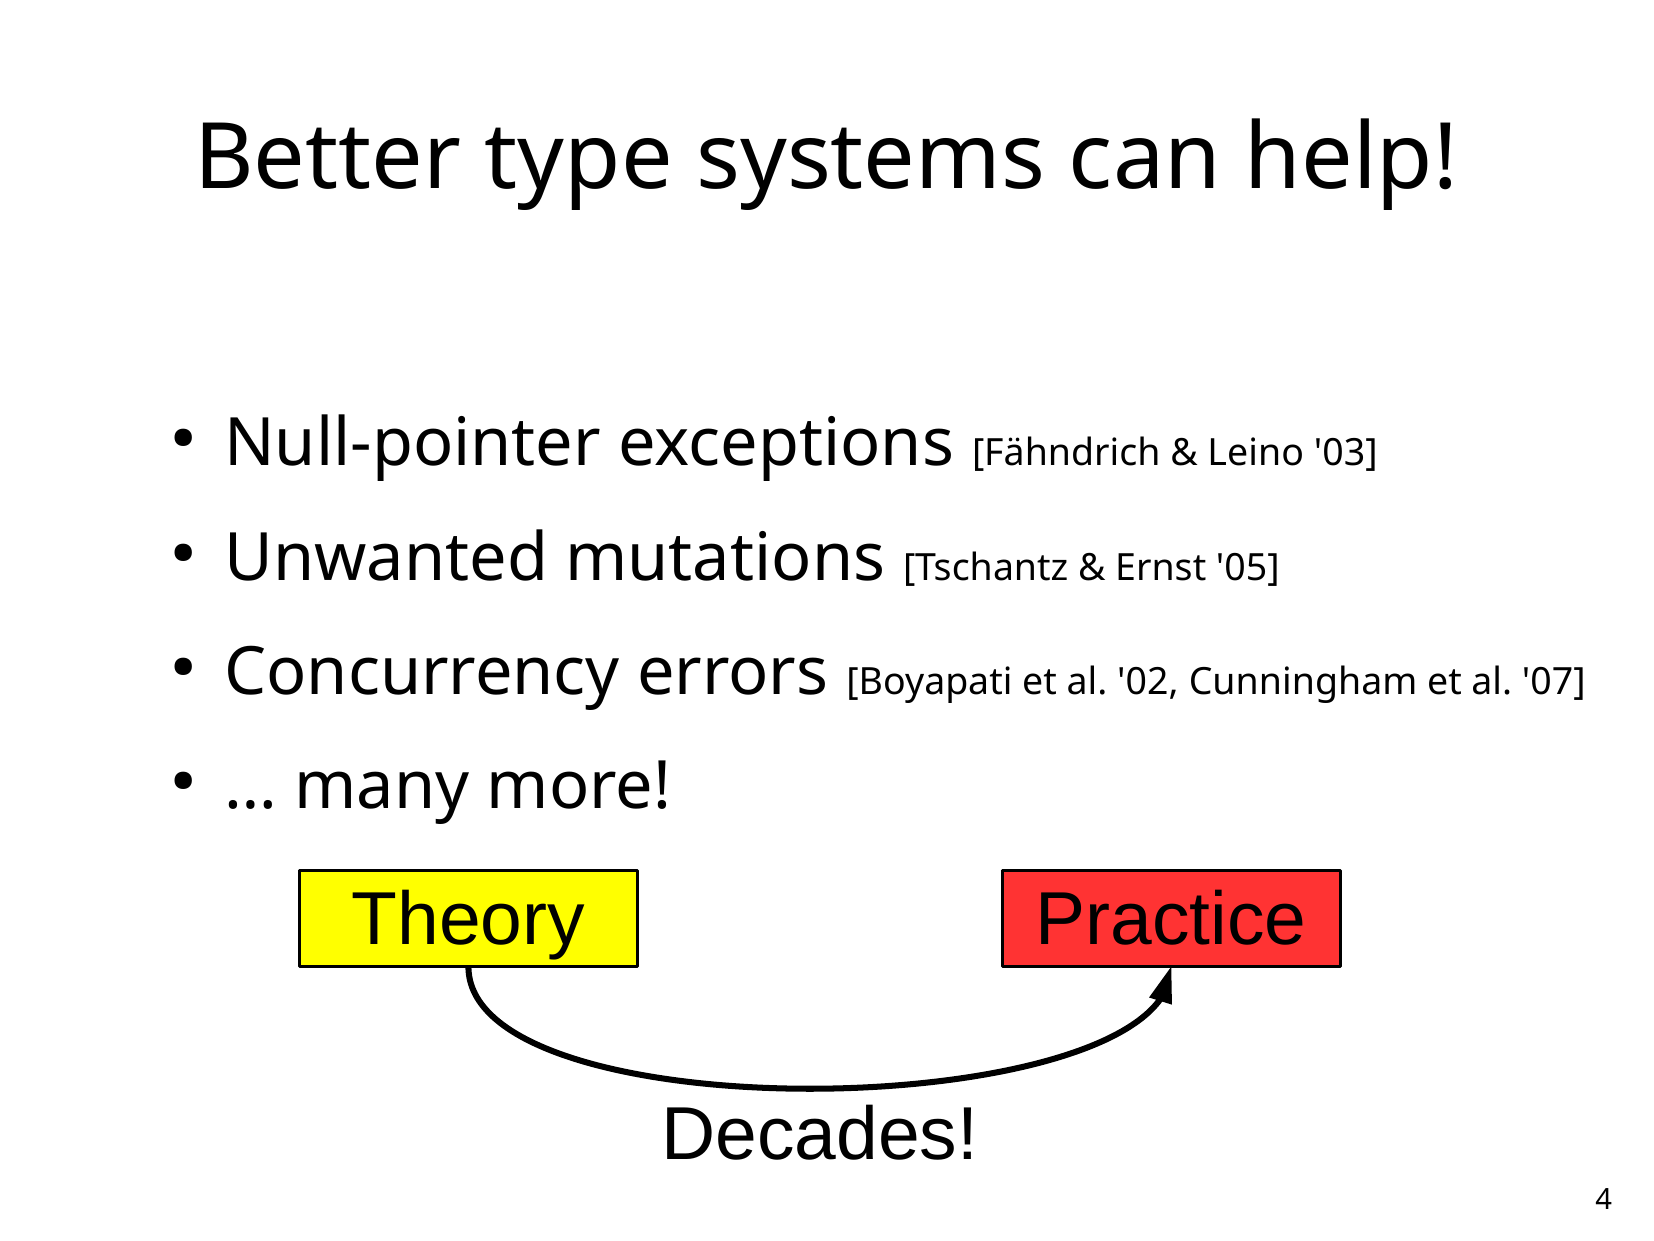

# Better type systems can help!
Null-pointer exceptions [Fähndrich & Leino '03]
Unwanted mutations [Tschantz & Ernst '05]
Concurrency errors [Boyapati et al. '02, Cunningham et al. '07]
… many more!
Theory
Practice
4